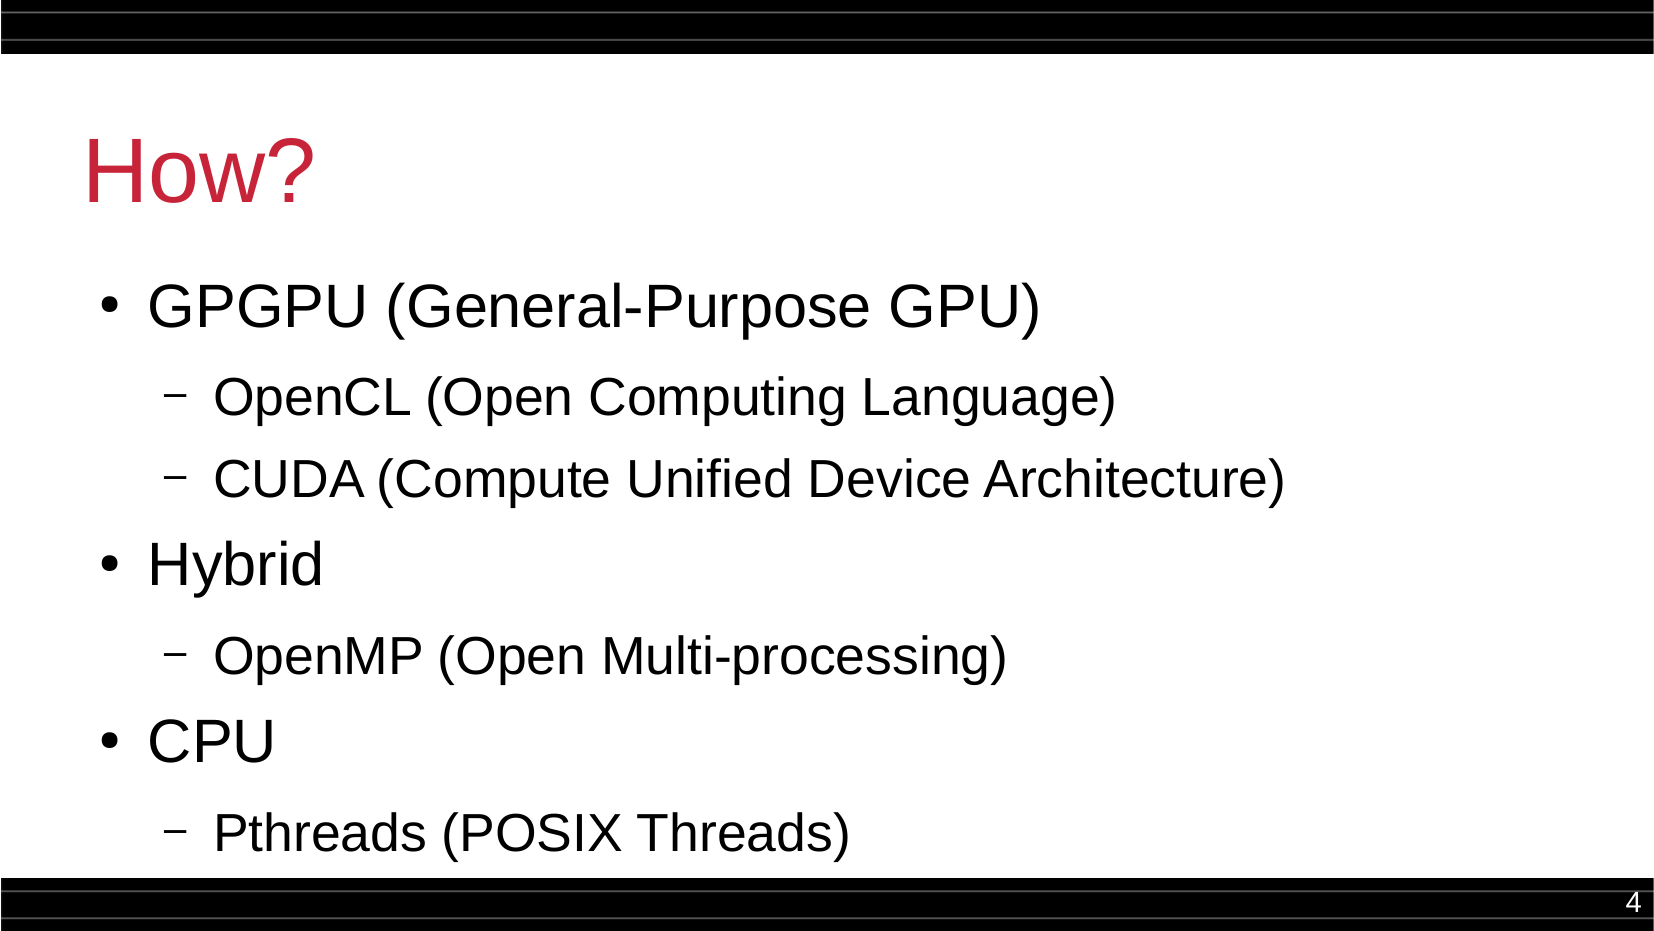

# How?
GPGPU (General-Purpose GPU)
OpenCL (Open Computing Language)
CUDA (Compute Unified Device Architecture)
Hybrid
OpenMP (Open Multi-processing)
CPU
Pthreads (POSIX Threads)